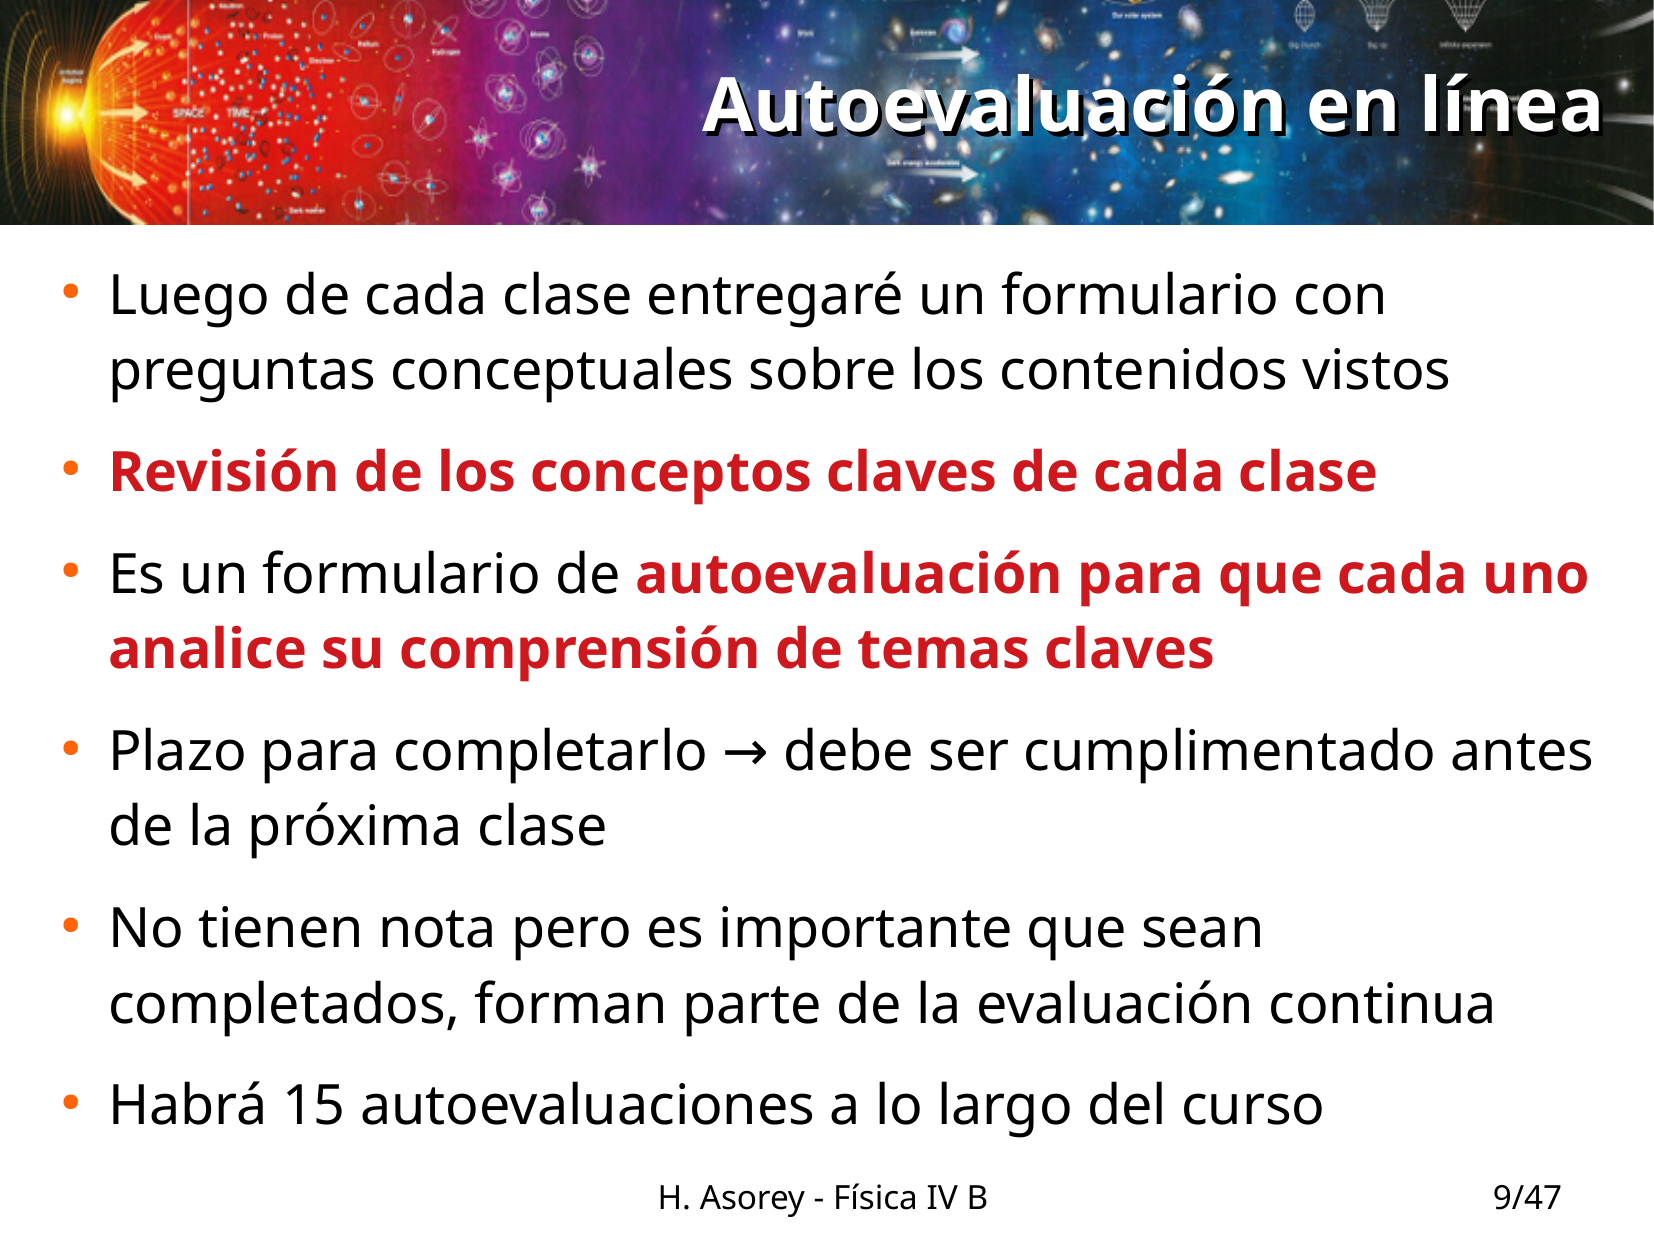

# Autoevaluación en línea
Luego de cada clase entregaré un formulario con preguntas conceptuales sobre los contenidos vistos
Revisión de los conceptos claves de cada clase
Es un formulario de autoevaluación para que cada uno analice su comprensión de temas claves
Plazo para completarlo → debe ser cumplimentado antes de la próxima clase
No tienen nota pero es importante que sean completados, forman parte de la evaluación continua
Habrá 15 autoevaluaciones a lo largo del curso
H. Asorey - Física IV B
9